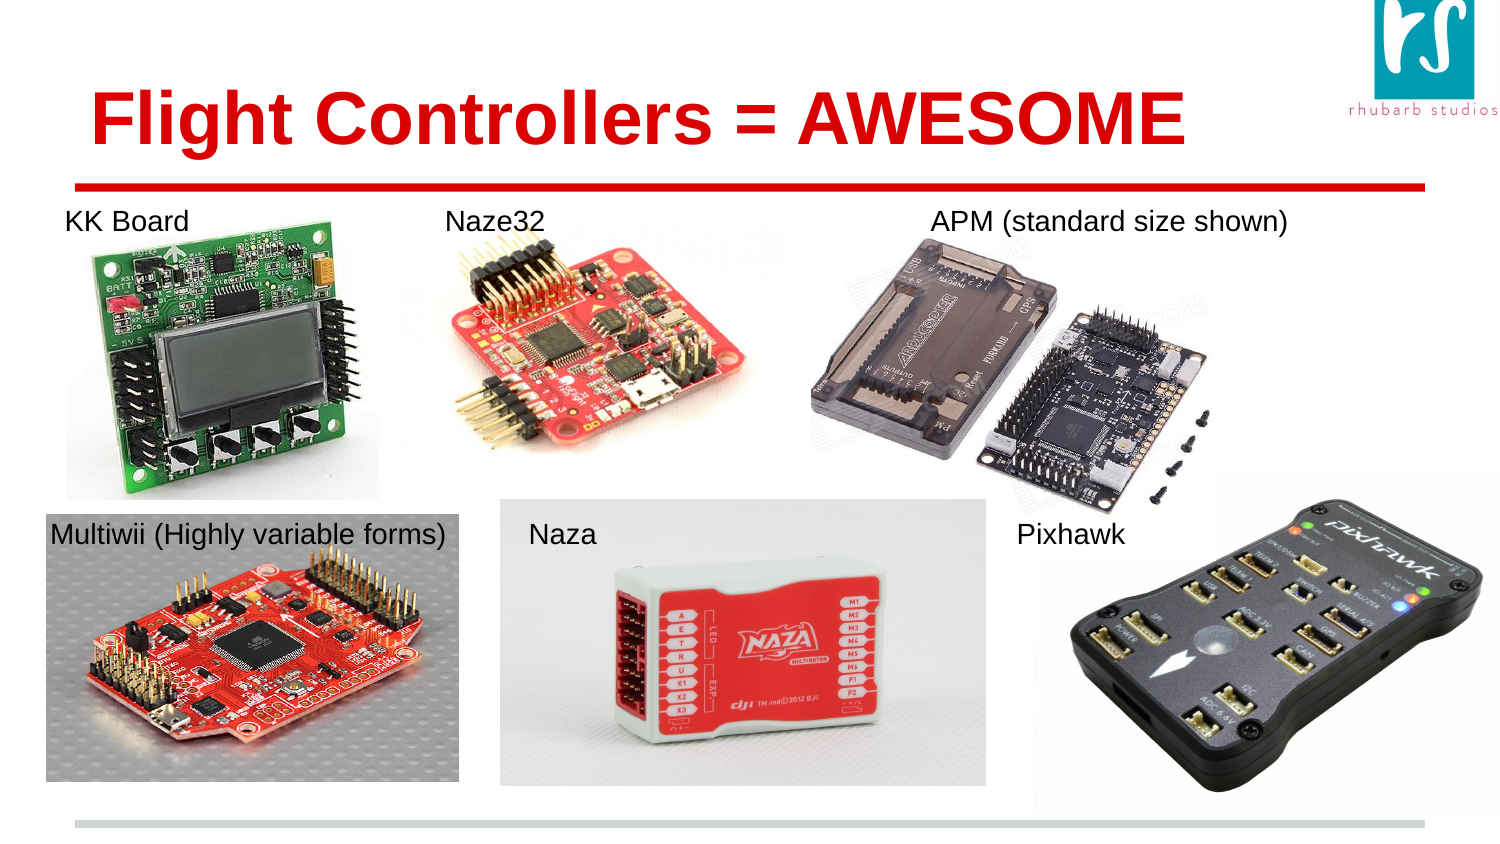

# Flight Controllers = AWESOME
KK Board Naze32 APM (standard size shown)
Multiwii (Highly variable forms) Naza Pixhawk